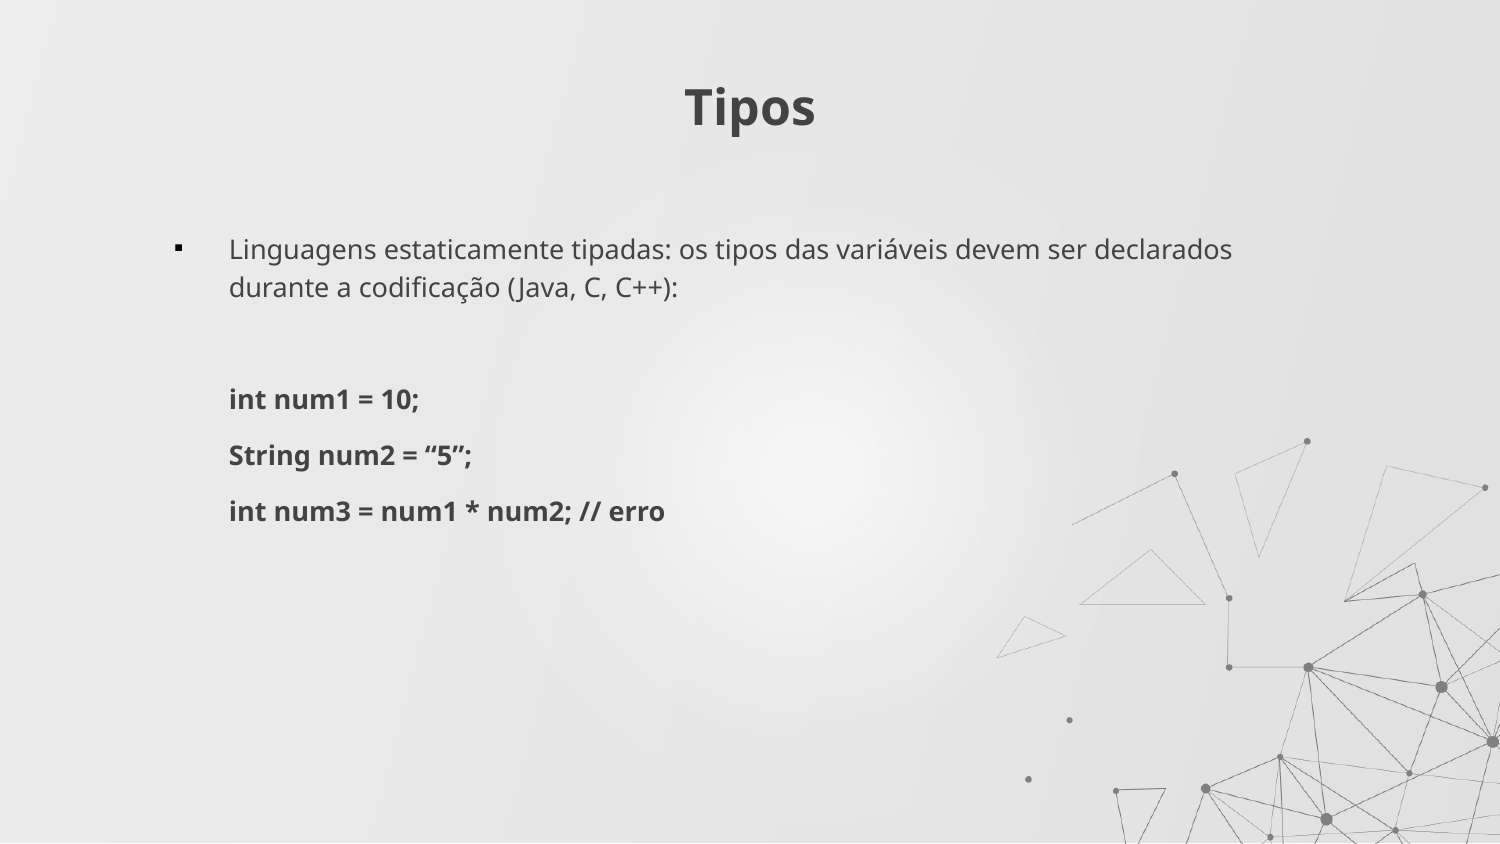

Tipos
# Linguagens estaticamente tipadas: os tipos das variáveis devem ser declarados durante a codificação (Java, C, C++):
int num1 = 10;
String num2 = “5”;
int num3 = num1 * num2; // erro